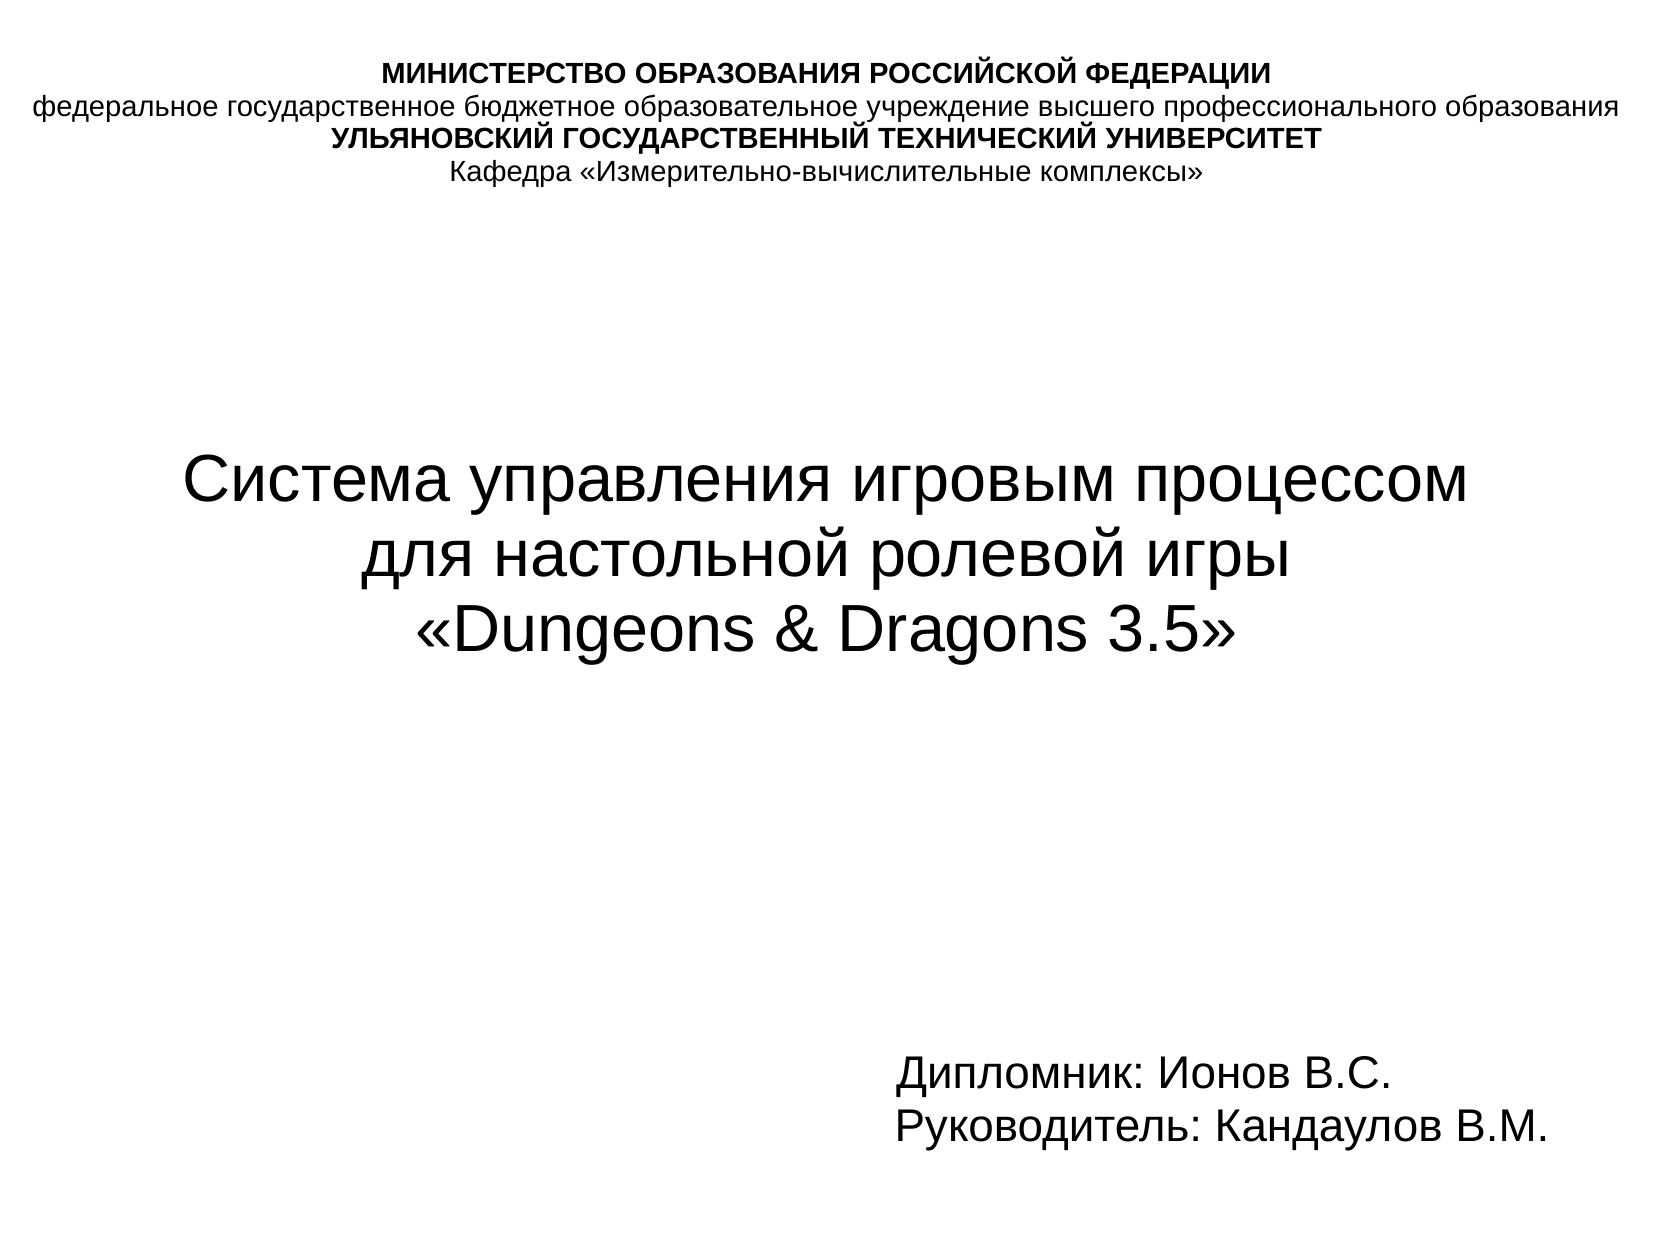

МИНИСТЕРСТВО ОБРАЗОВАНИЯ РОССИЙСКОЙ ФЕДЕРАЦИИ
федеральное государственное бюджетное образовательное учреждение высшего профессионального образования
УЛЬЯНОВСКИЙ ГОСУДАРСТВЕННЫЙ ТЕХНИЧЕСКИЙ УНИВЕРСИТЕТ
Кафедра «Измерительно-вычислительные комплексы»
# Система управления игровым процессом для настольной ролевой игры «Dungeons & Dragons 3.5»
								 Дипломник: Ионов В.С.
											Руководитель: Кандаулов В.М.